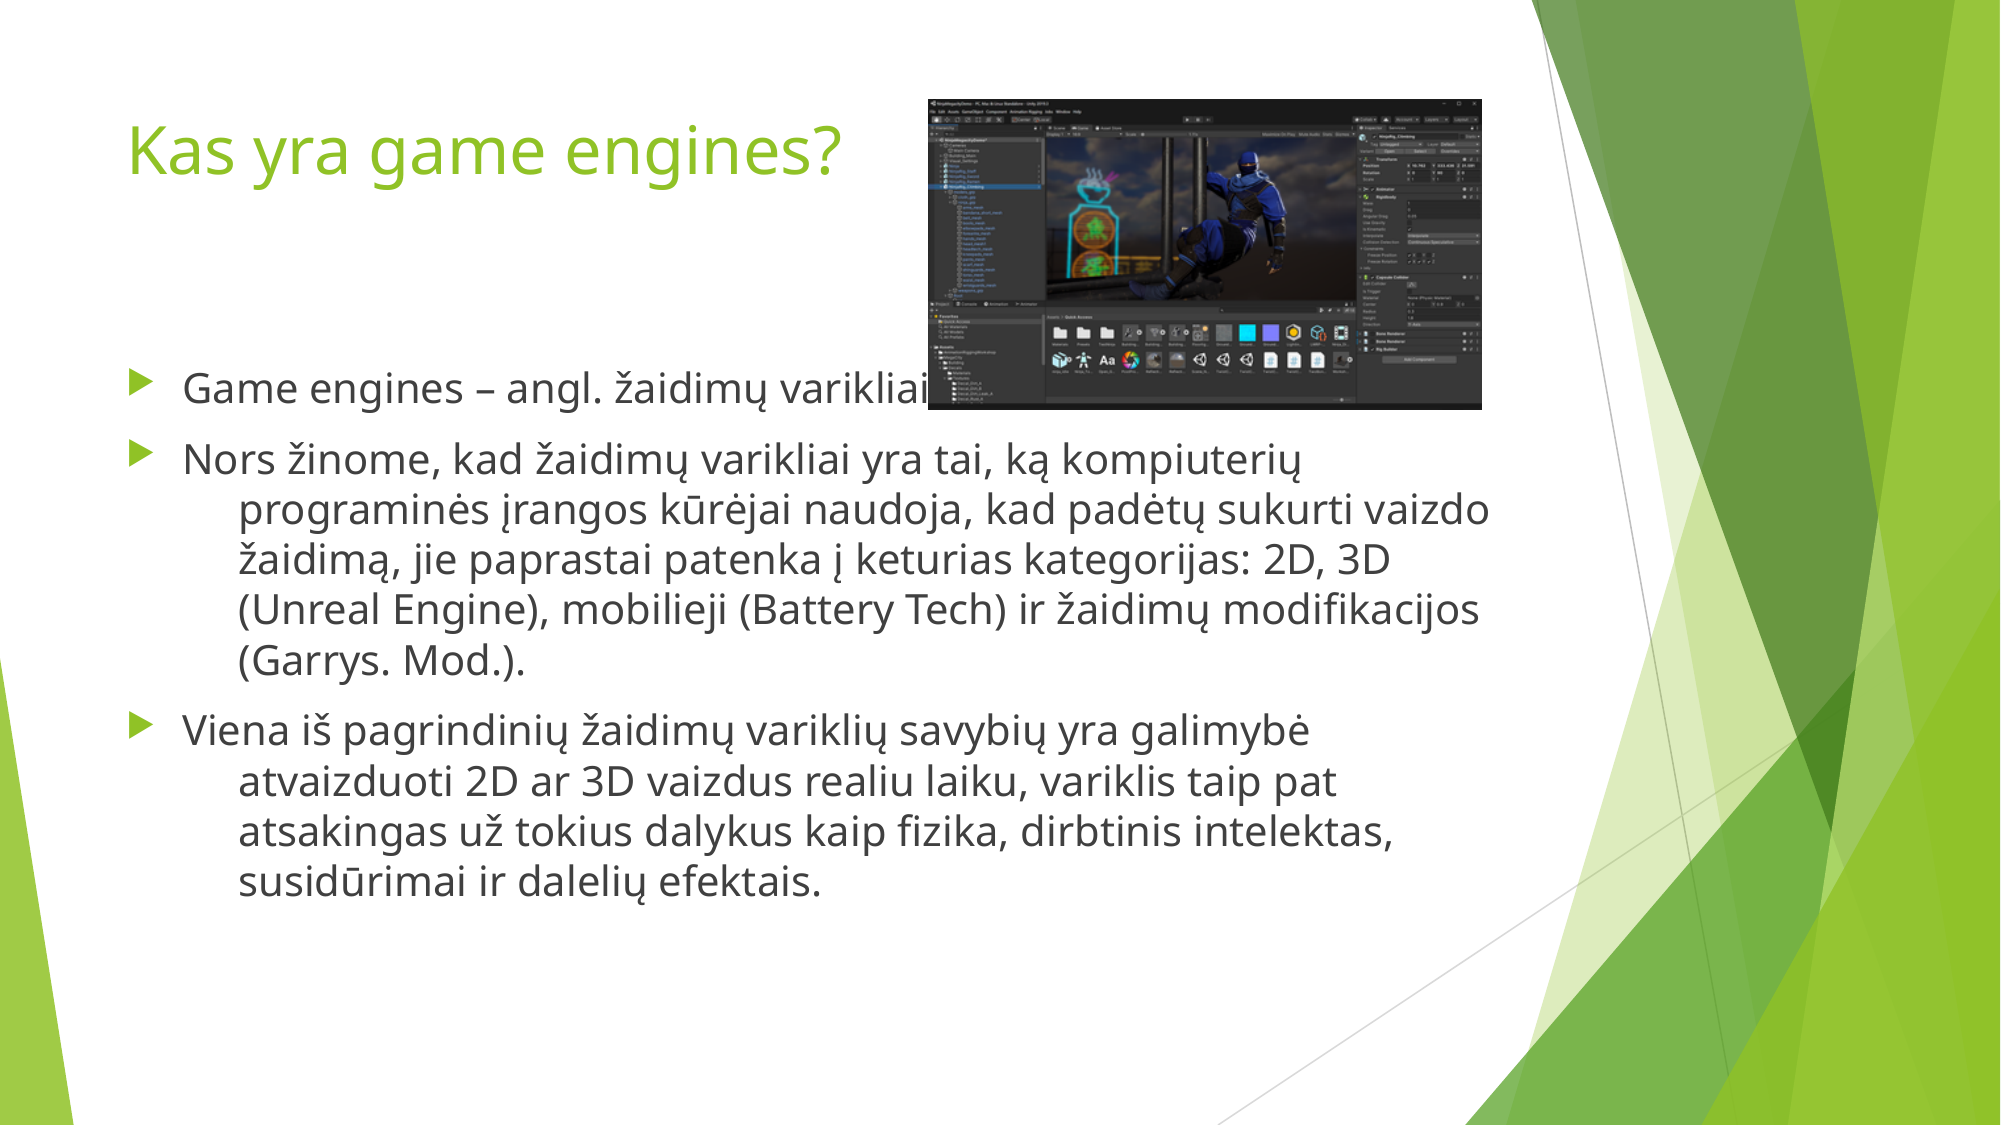

# Kas yra game engines?
Game engines – angl. žaidimų varikliai.
Nors žinome, kad žaidimų varikliai yra tai, ką kompiuterių programinės įrangos kūrėjai naudoja, kad padėtų sukurti vaizdo žaidimą, jie paprastai patenka į keturias kategorijas: 2D, 3D (Unreal Engine), mobilieji (Battery Tech) ir žaidimų modifikacijos (Garrys. Mod.).
Viena iš pagrindinių žaidimų variklių savybių yra galimybė atvaizduoti 2D ar 3D vaizdus realiu laiku, variklis taip pat atsakingas už tokius dalykus kaip fizika, dirbtinis intelektas, susidūrimai ir dalelių efektais.